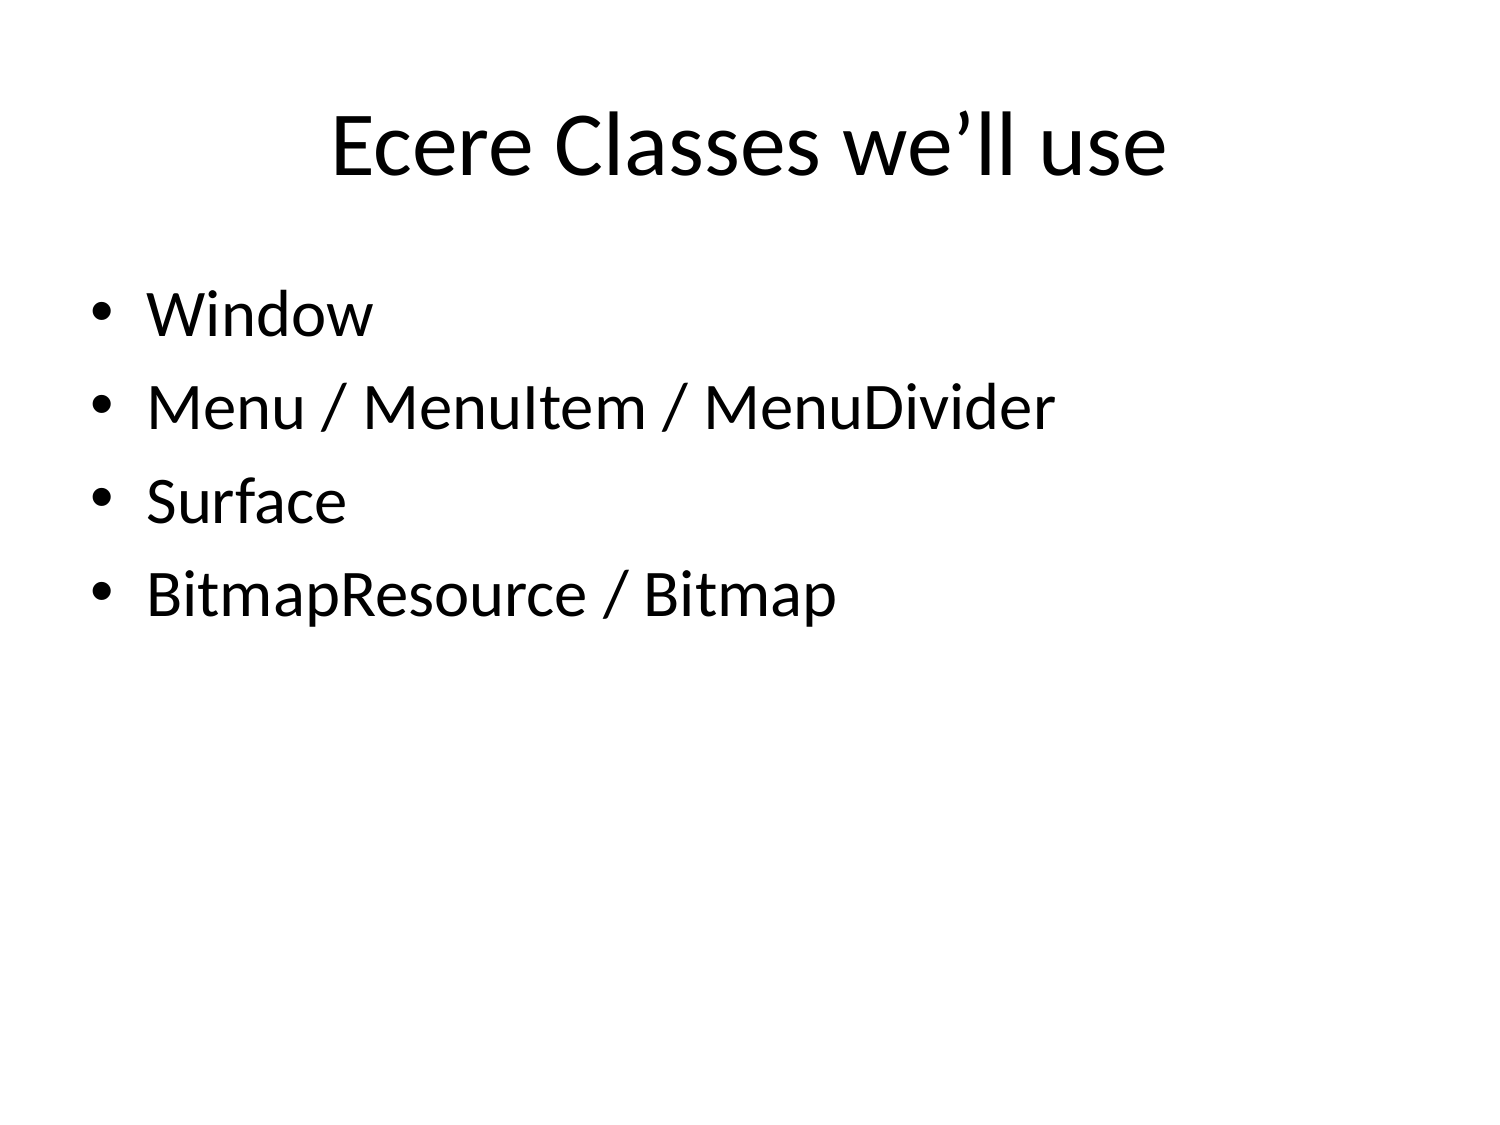

# Ecere Classes we’ll use
Window
Menu / MenuItem / MenuDivider
Surface
BitmapResource / Bitmap